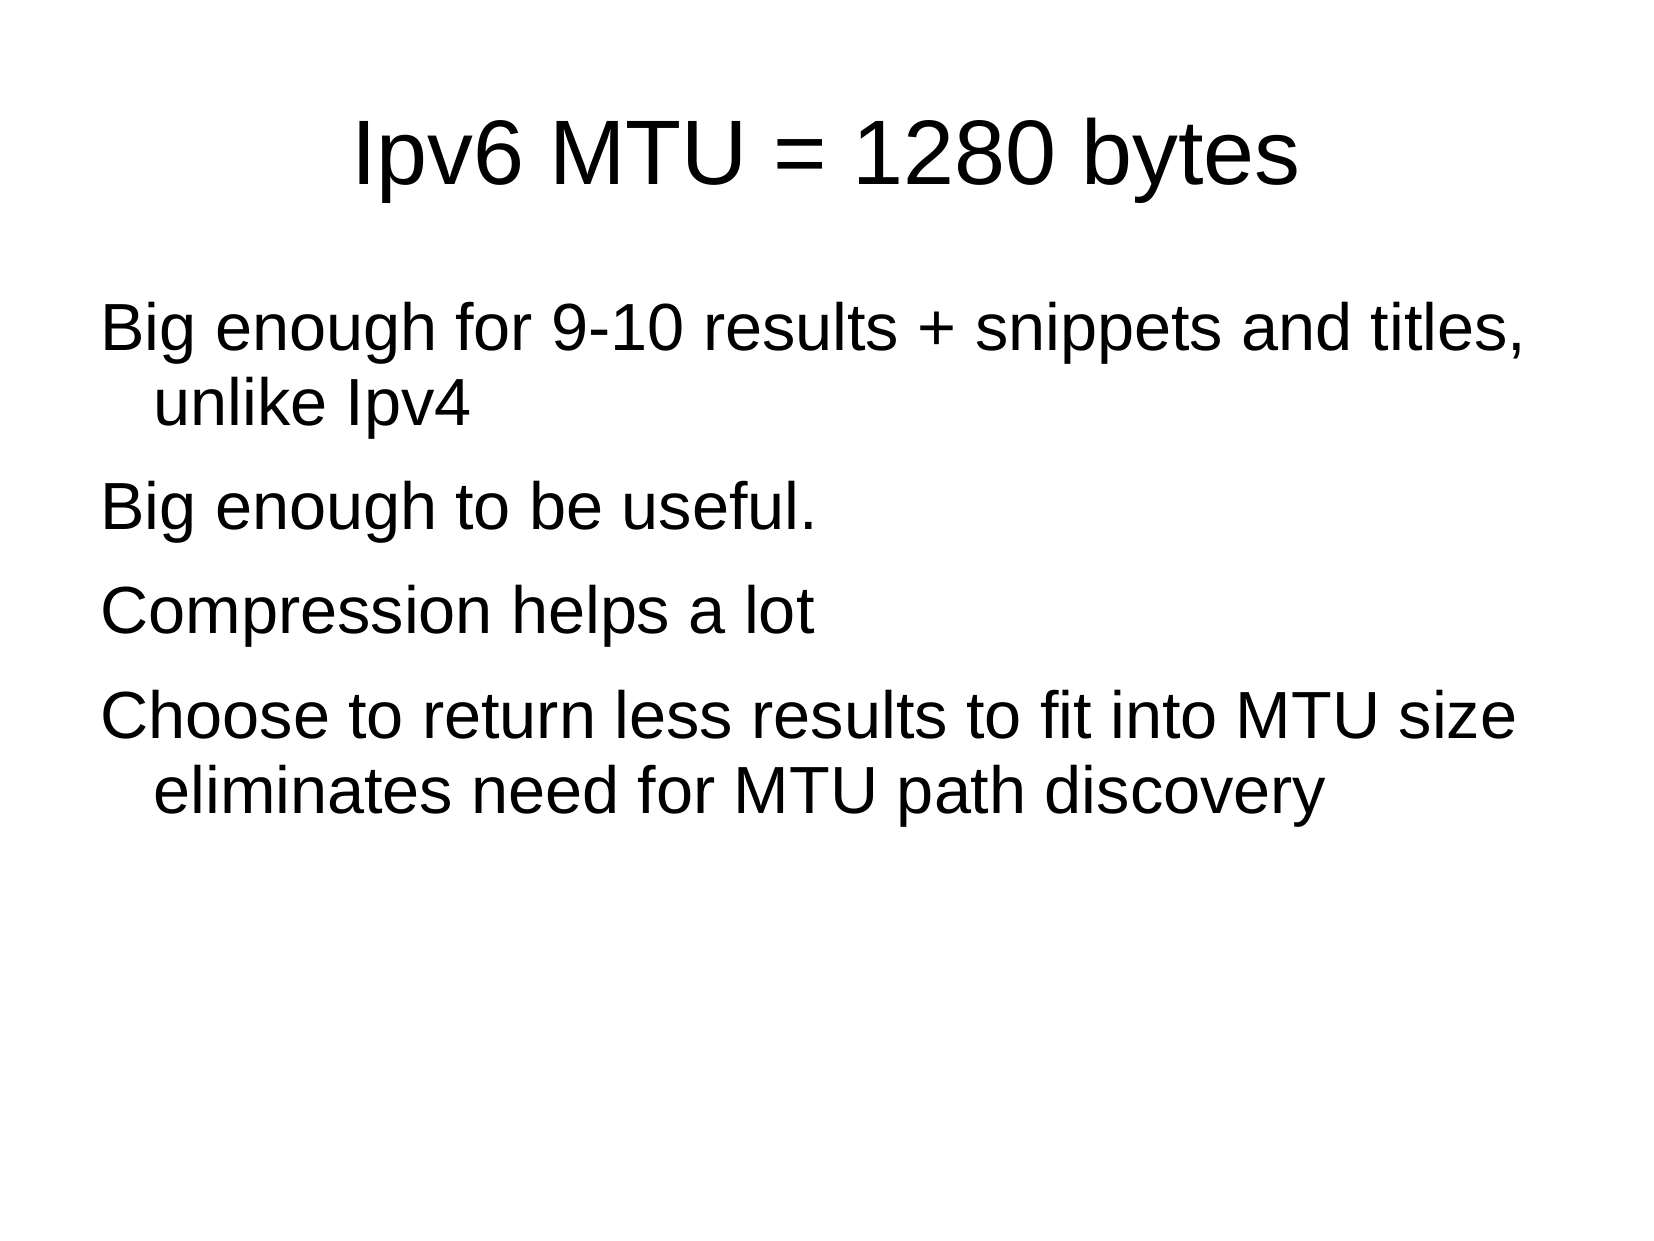

# Ipv6 MTU = 1280 bytes
Big enough for 9-10 results + snippets and titles, unlike Ipv4
Big enough to be useful.
Compression helps a lot
Choose to return less results to fit into MTU size eliminates need for MTU path discovery